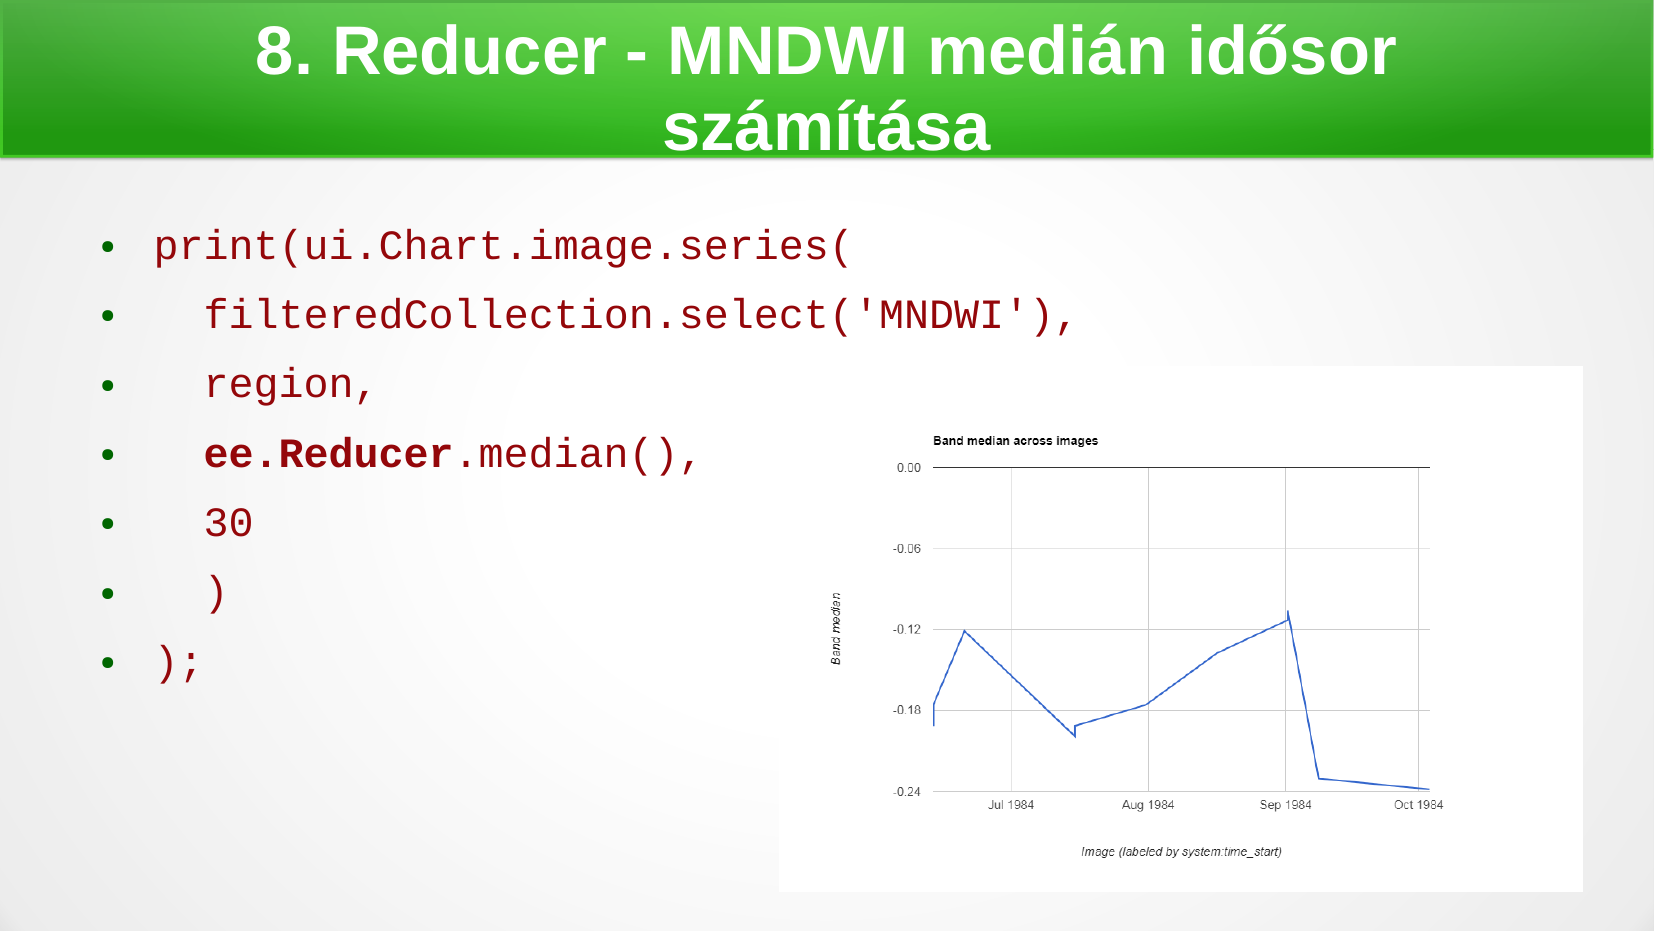

# 8. Reducer - MNDWI medián idősor számítása
print(ui.Chart.image.series(
 filteredCollection.select('MNDWI'),
 region,
 ee.Reducer.median(),
 30
 )
);